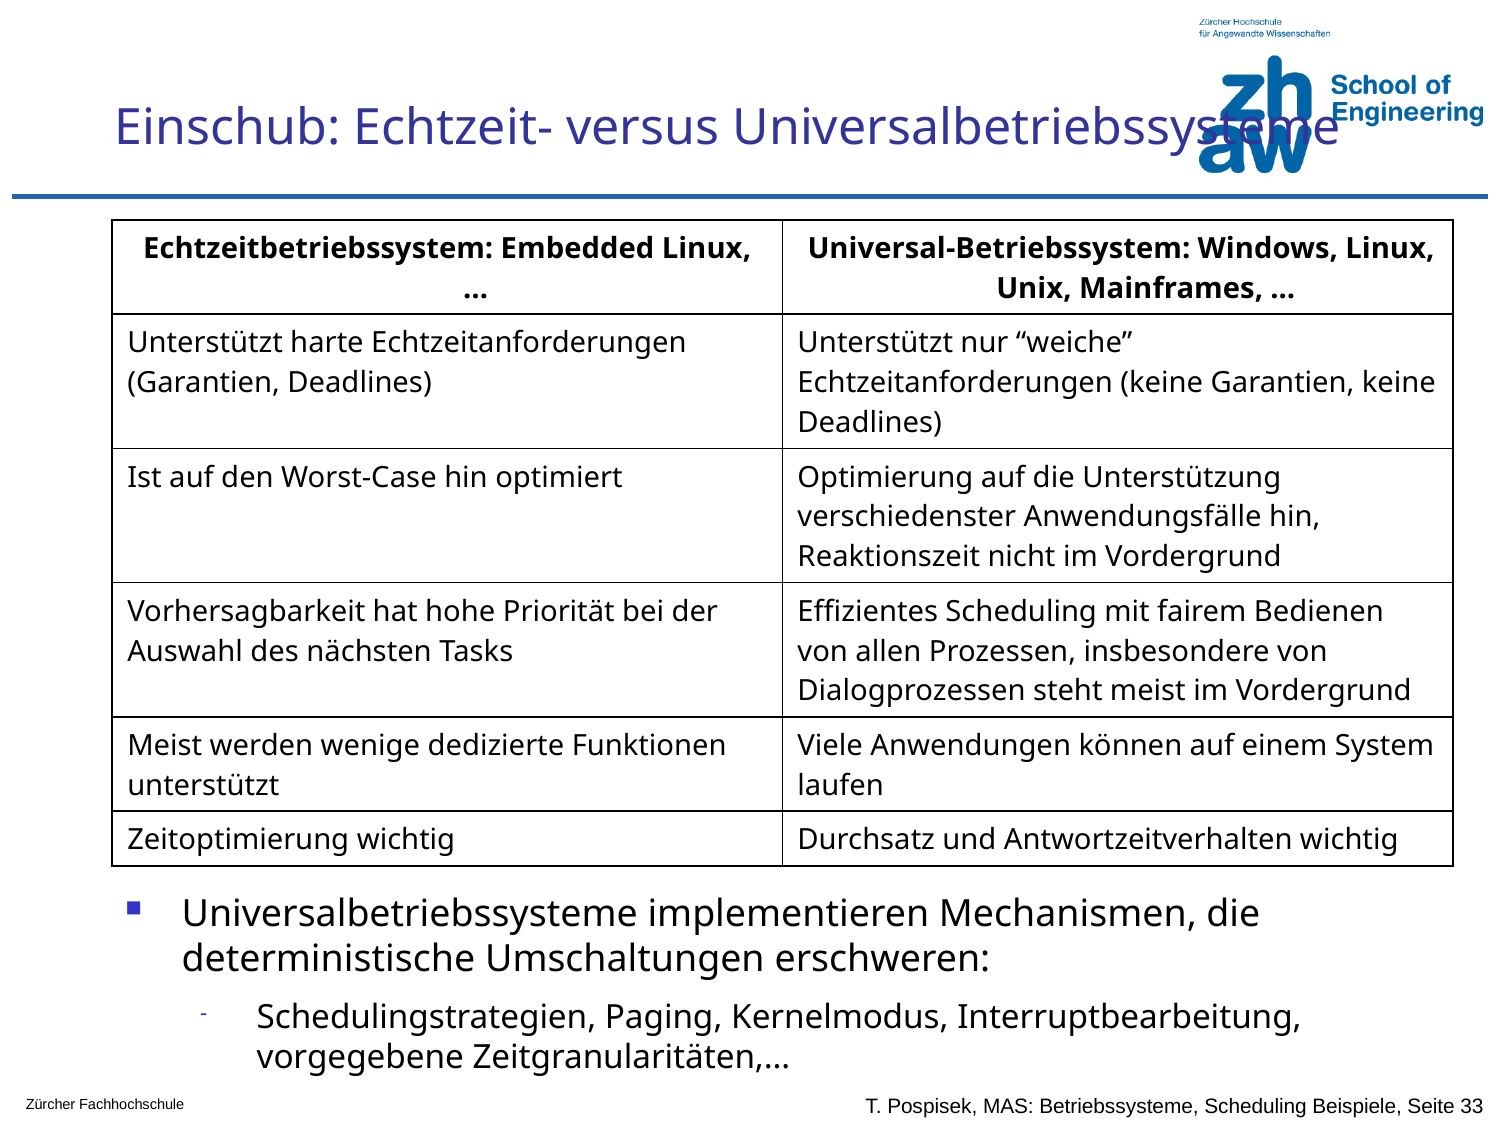

# Einschub: Echtzeit- versus Universalbetriebssysteme
| Echtzeitbetriebssystem: Embedded Linux, … | Universal-Betriebssystem: Windows, Linux, Unix, Mainframes, ... |
| --- | --- |
| Unterstützt harte Echtzeitanforderungen (Garantien, Deadlines) | Unterstützt nur “weiche” Echtzeitanforderungen (keine Garantien, keine Deadlines) |
| Ist auf den Worst-Case hin optimiert | Optimierung auf die Unterstützung verschiedenster Anwendungsfälle hin, Reaktionszeit nicht im Vordergrund |
| Vorhersagbarkeit hat hohe Priorität bei der Auswahl des nächsten Tasks | Effizientes Scheduling mit fairem Bedienen von allen Prozessen, insbesondere von Dialogprozessen steht meist im Vordergrund |
| Meist werden wenige dedizierte Funktionen unterstützt | Viele Anwendungen können auf einem System laufen |
| Zeitoptimierung wichtig | Durchsatz und Antwortzeitverhalten wichtig |
Universalbetriebssysteme implementieren Mechanismen, die deterministische Umschaltungen erschweren:
Schedulingstrategien, Paging, Kernelmodus, Interruptbearbeitung, vorgegebene Zeitgranularitäten,…